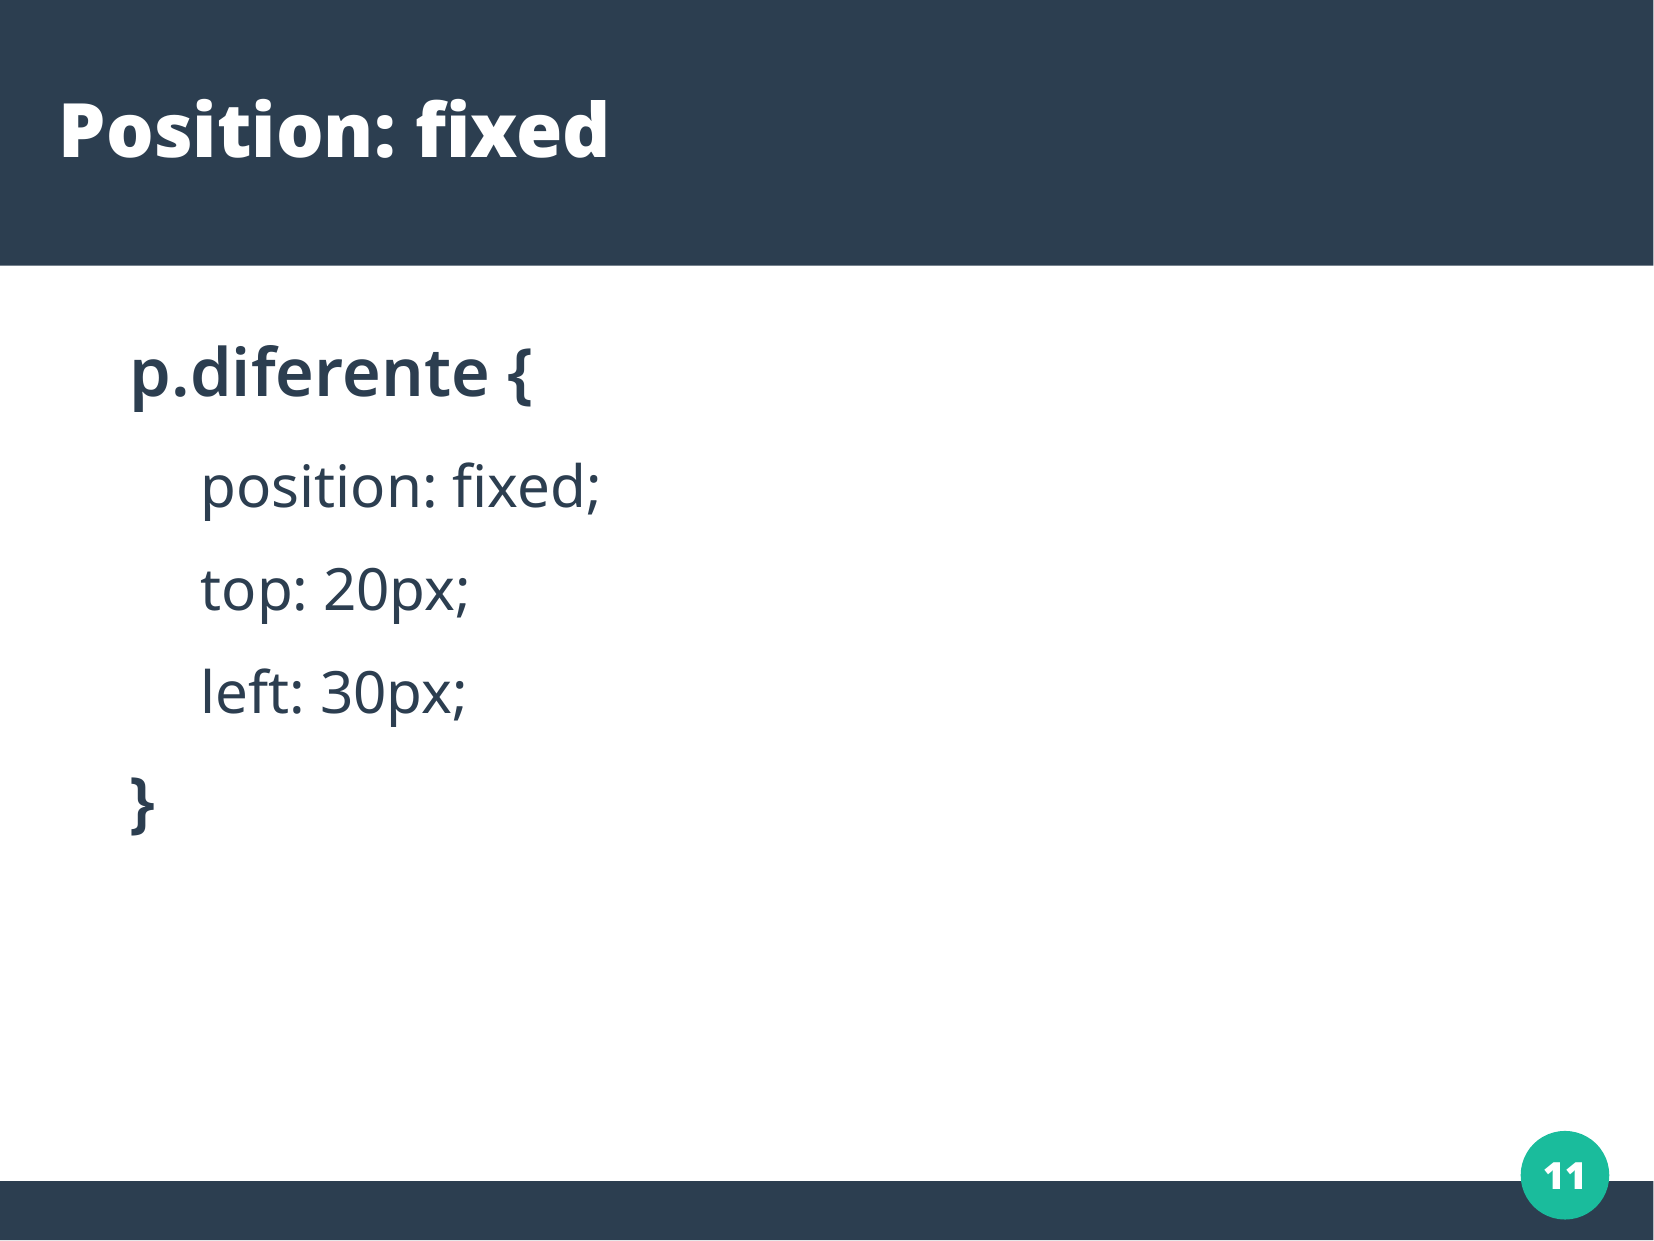

# Position: fixed
p.diferente {
position: fixed;
top: 20px;
left: 30px;
}
11